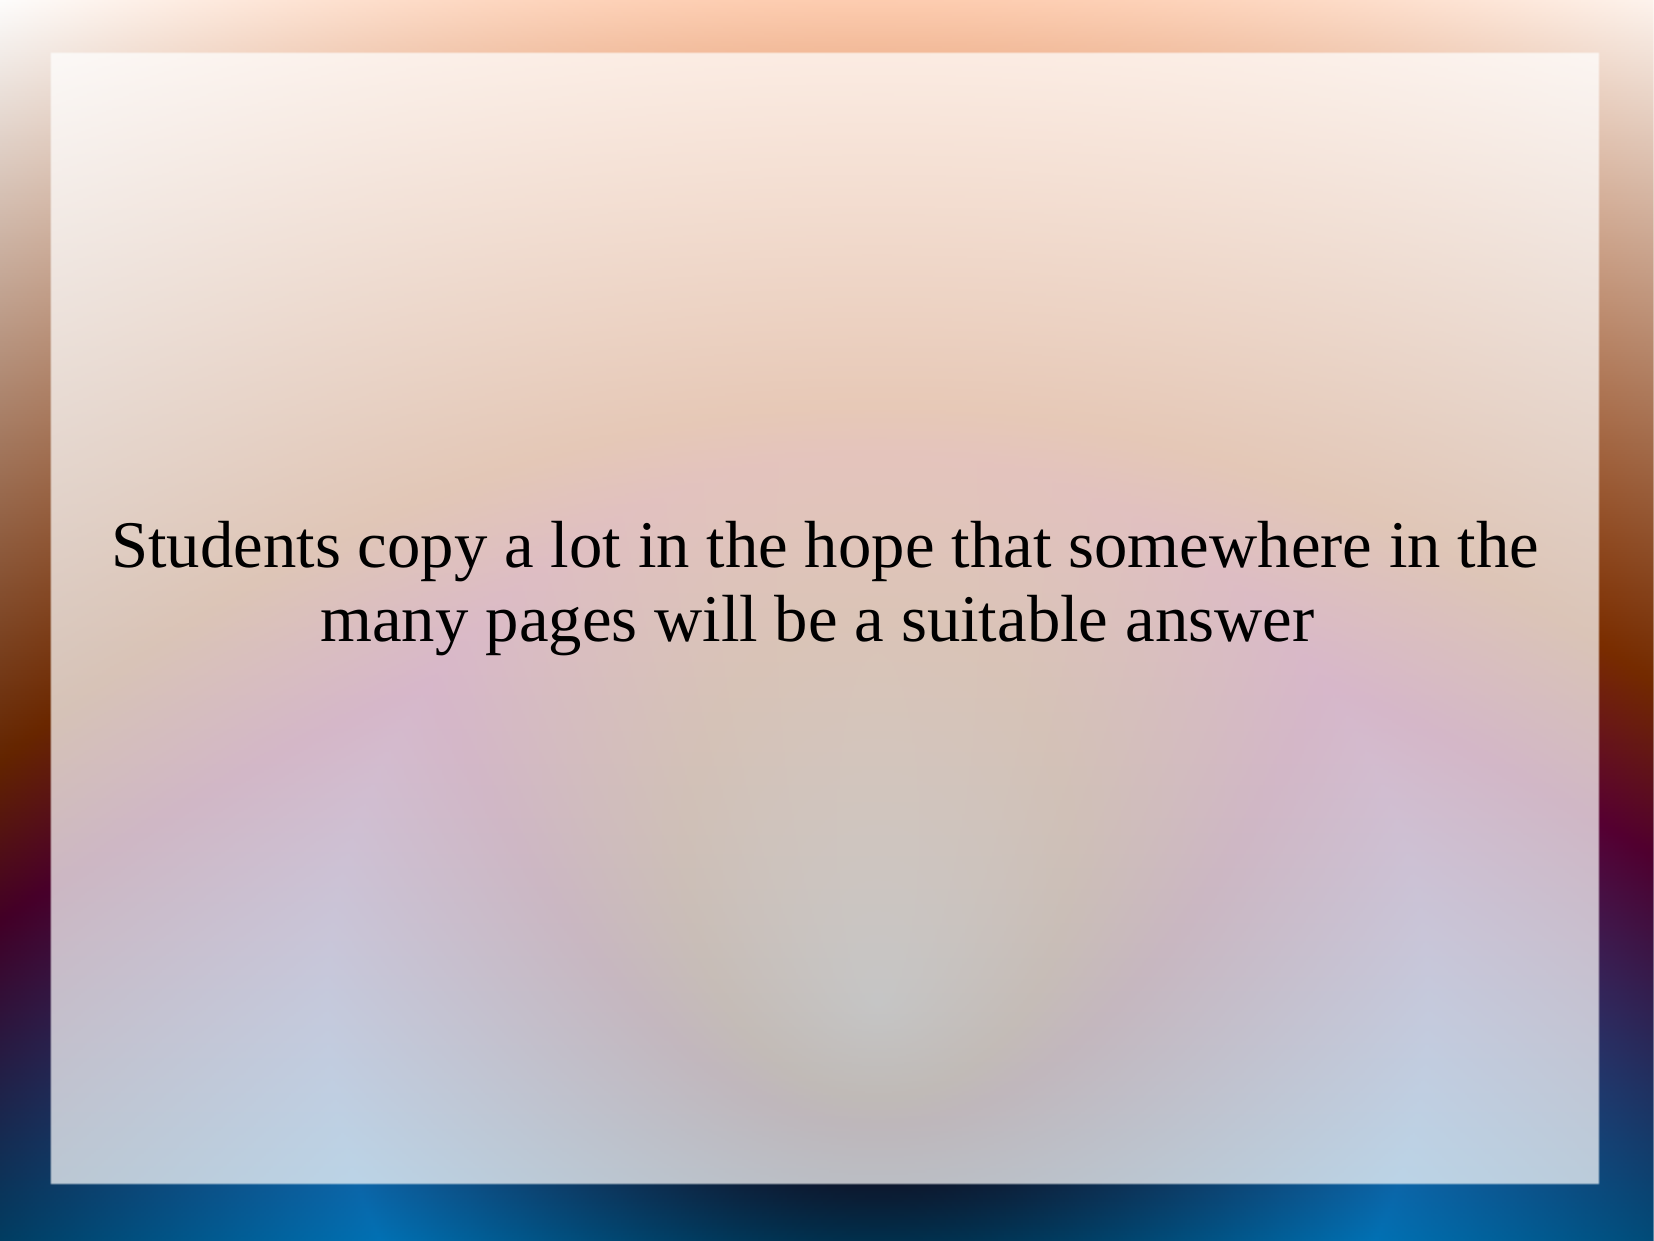

# Students copy a lot in the hope that somewhere in the many pages will be a suitable answer